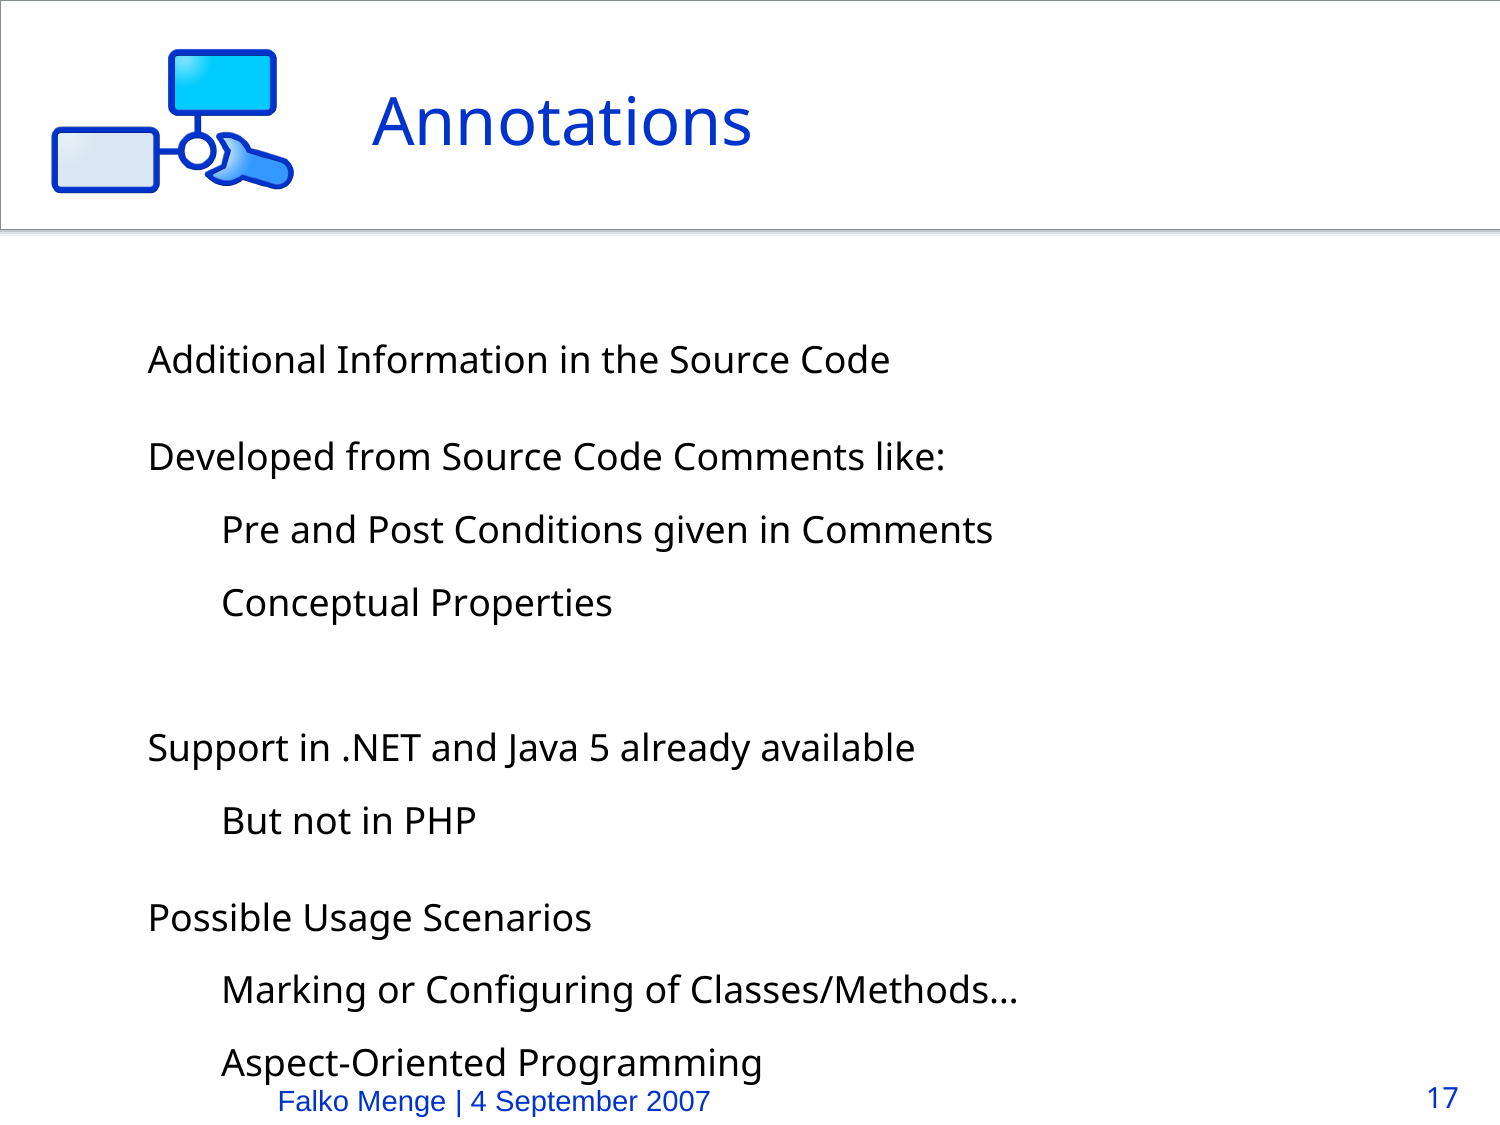

# Annotations
Additional Information in the Source Code
Developed from Source Code Comments like:
Pre and Post Conditions given in Comments
Conceptual Properties
Support in .NET and Java 5 already available
But not in PHP
Possible Usage Scenarios
Marking or Configuring of Classes/Methods…
Aspect-Oriented Programming
Falko Menge
17